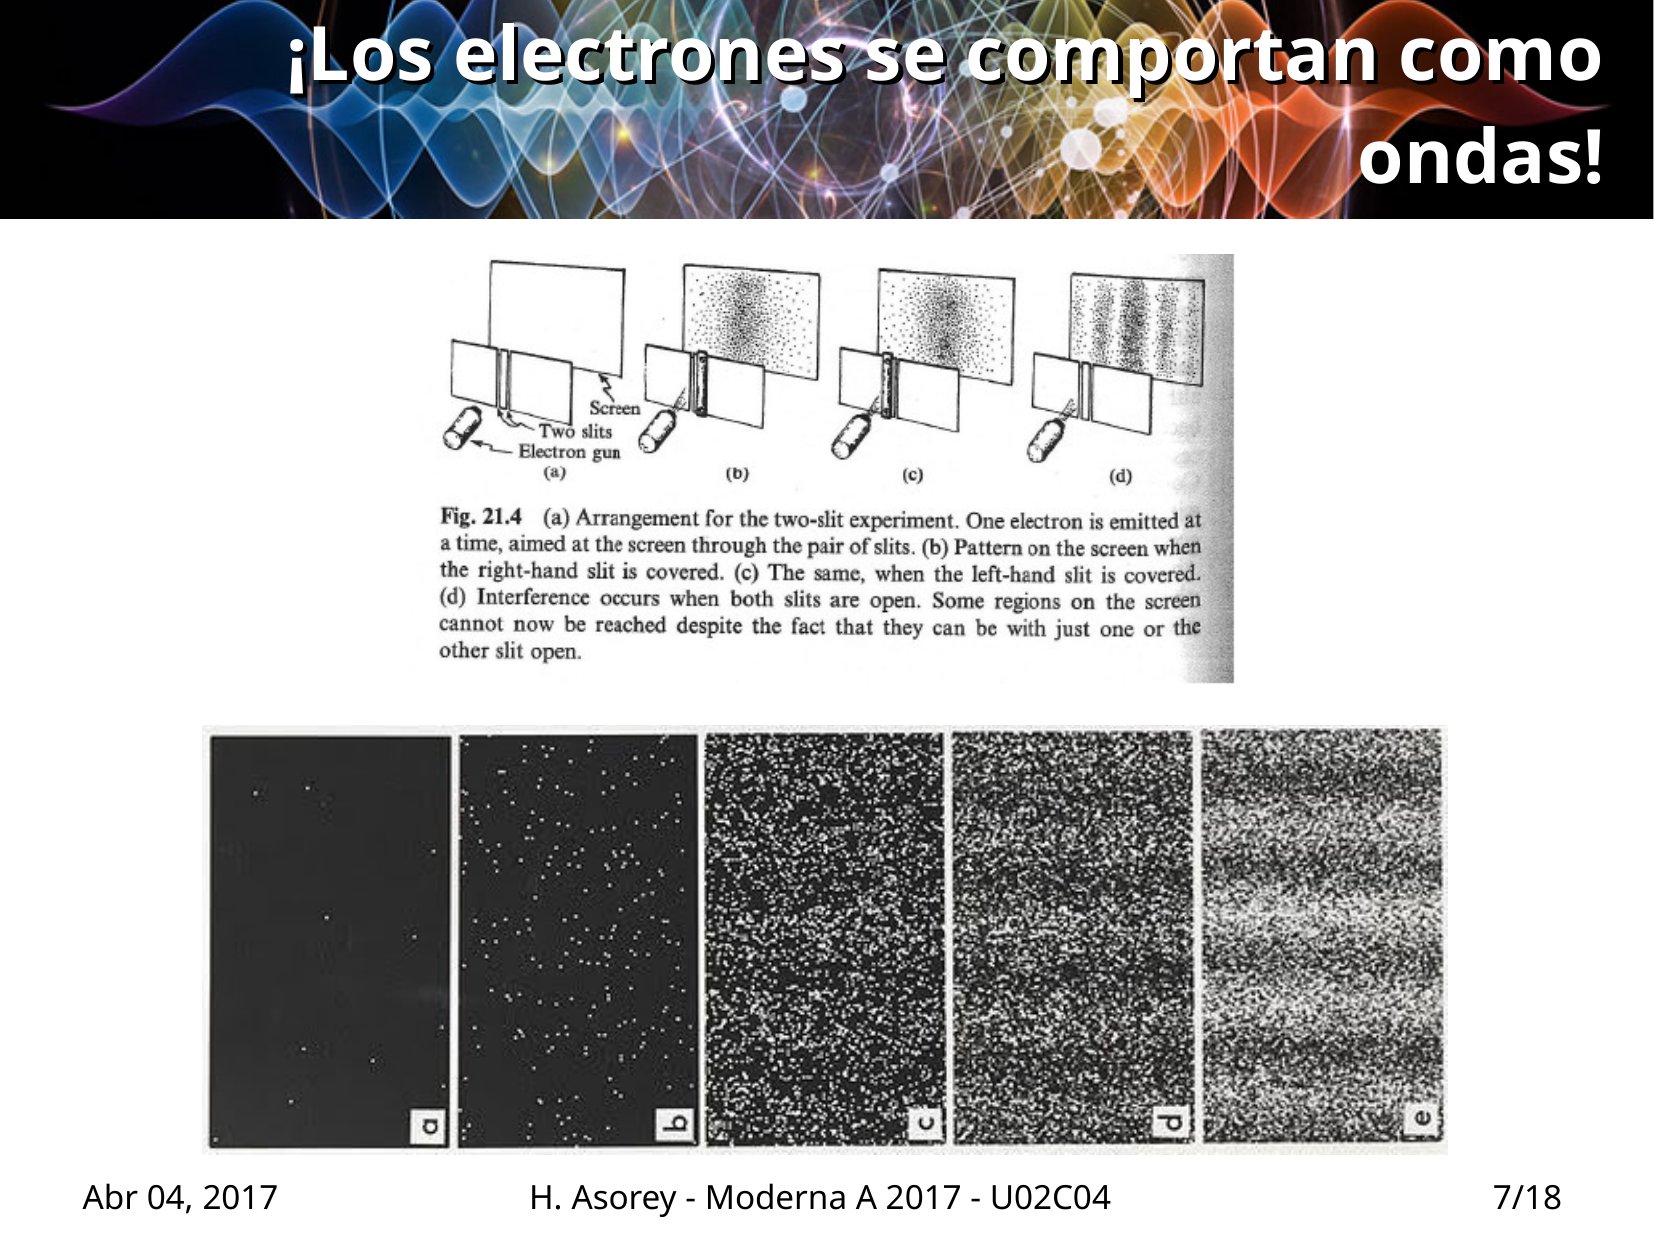

# ¡Los electrones se comportan como ondas!
Abr 04, 2017
H. Asorey - Moderna A 2017 - U02C04
7